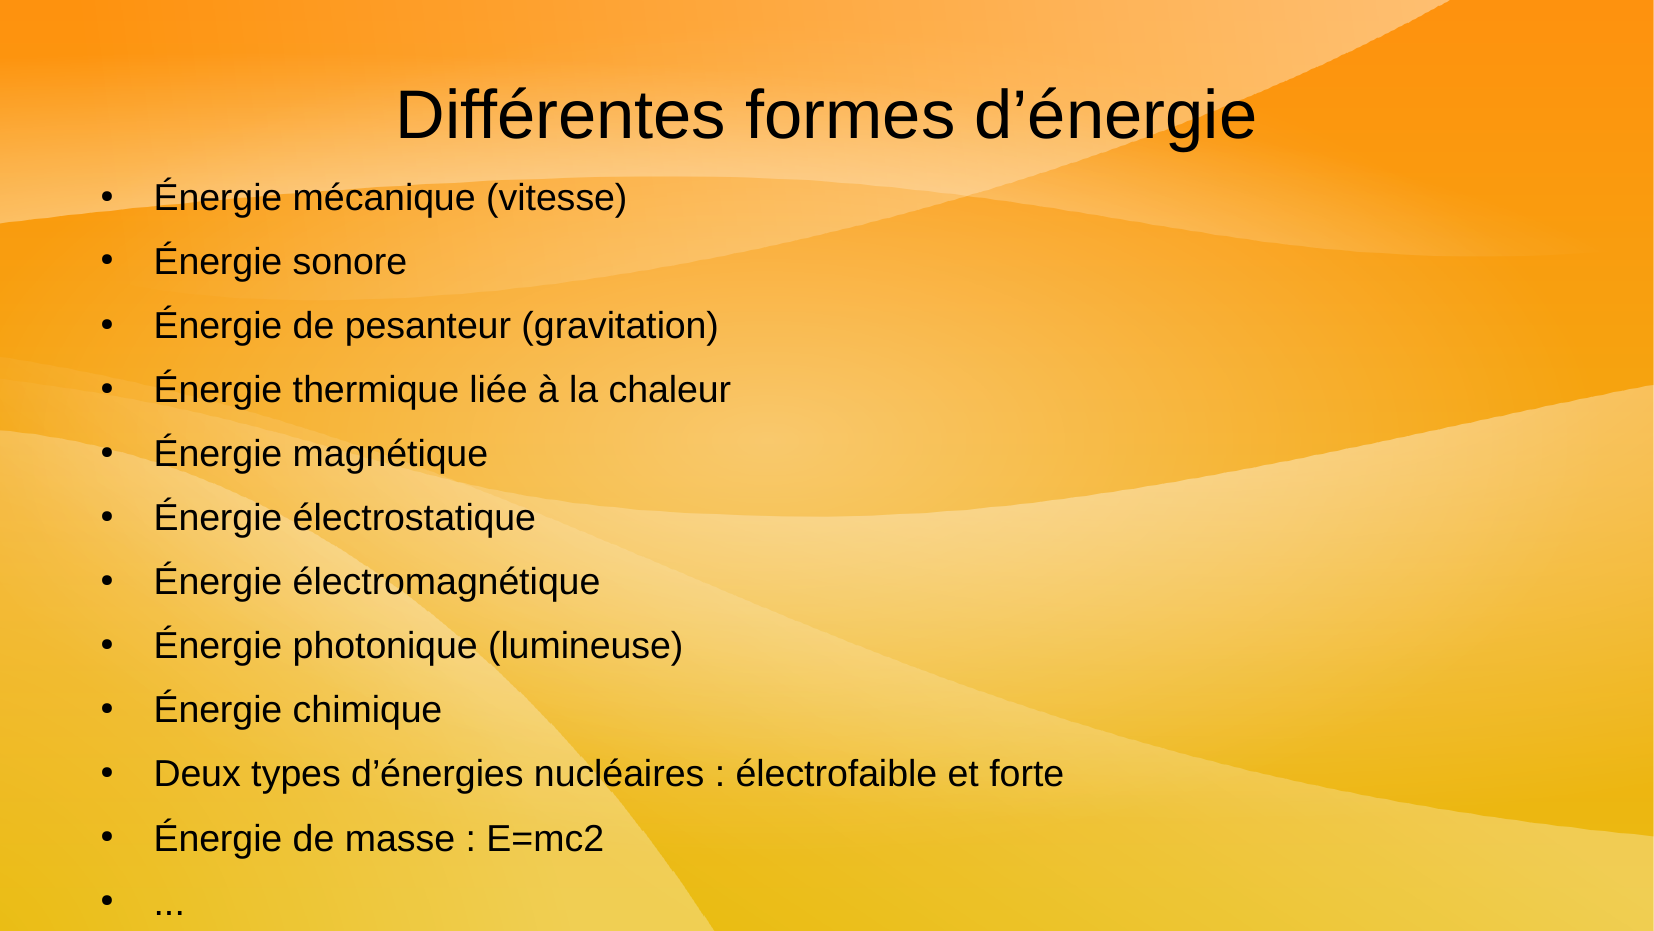

# Différentes formes d’énergie
Énergie mécanique (vitesse)
Énergie sonore
Énergie de pesanteur (gravitation)
Énergie thermique liée à la chaleur
Énergie magnétique
Énergie électrostatique
Énergie électromagnétique
Énergie photonique (lumineuse)
Énergie chimique
Deux types d’énergies nucléaires : électrofaible et forte
Énergie de masse : E=mc2
...